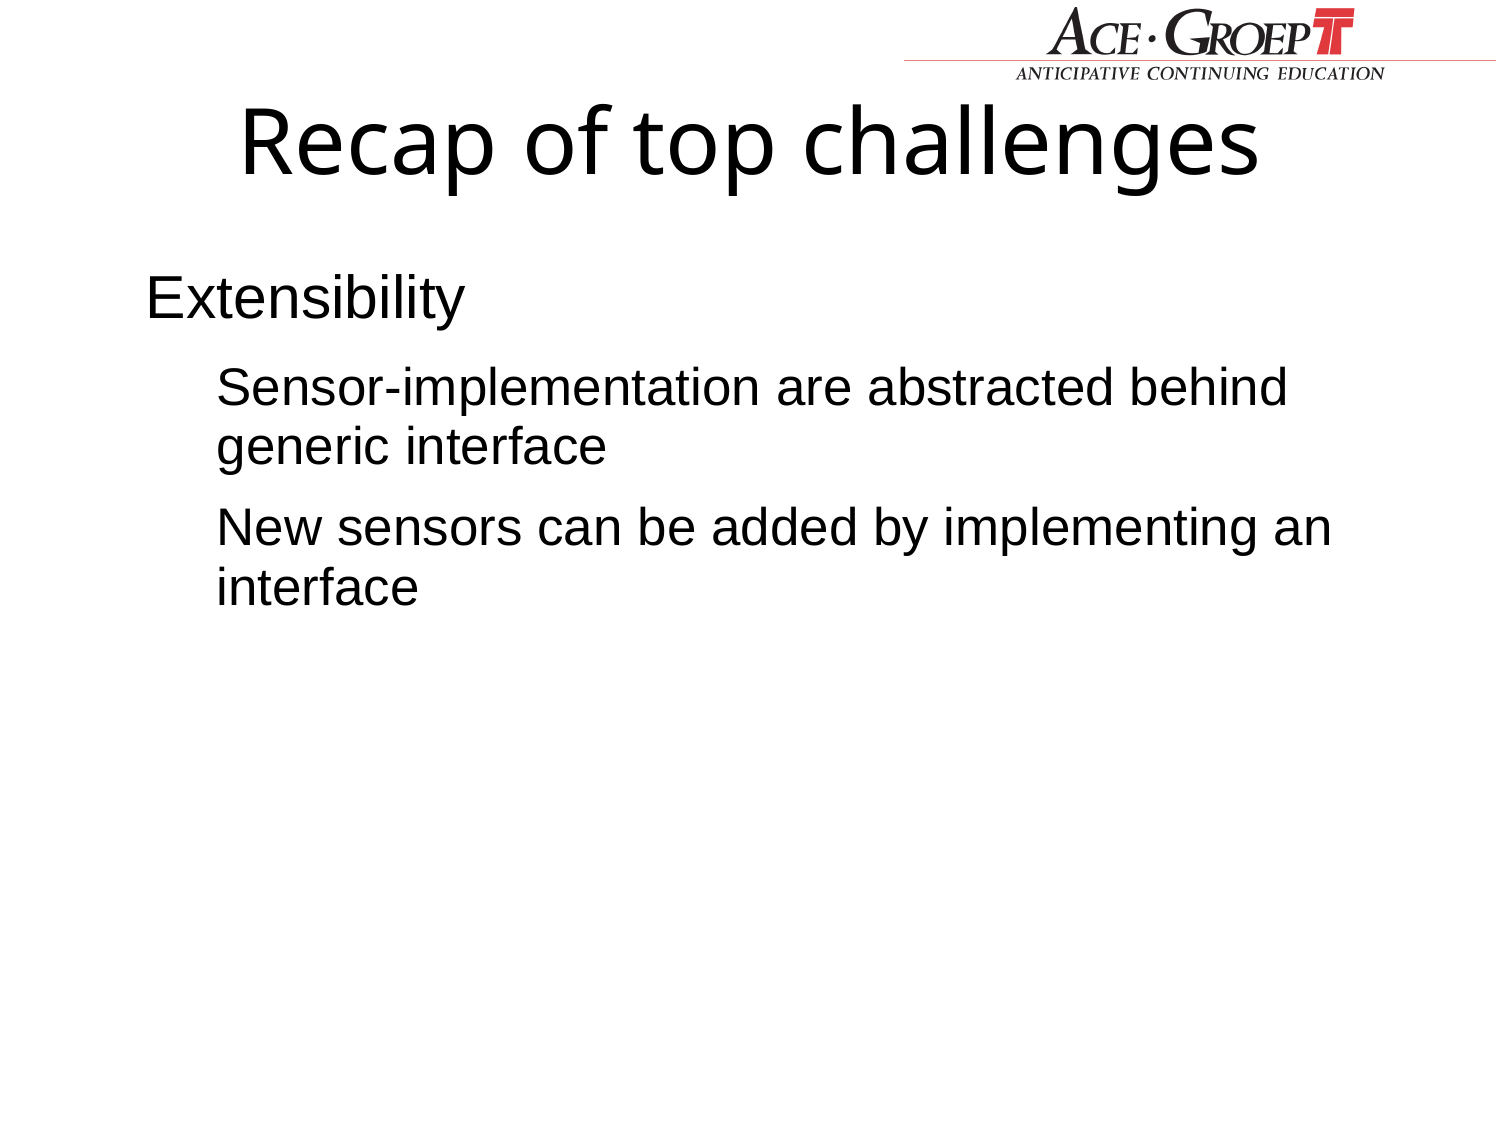

# Recap of top challenges
Extensibility
Sensor-implementation are abstracted behind generic interface
New sensors can be added by implementing an interface